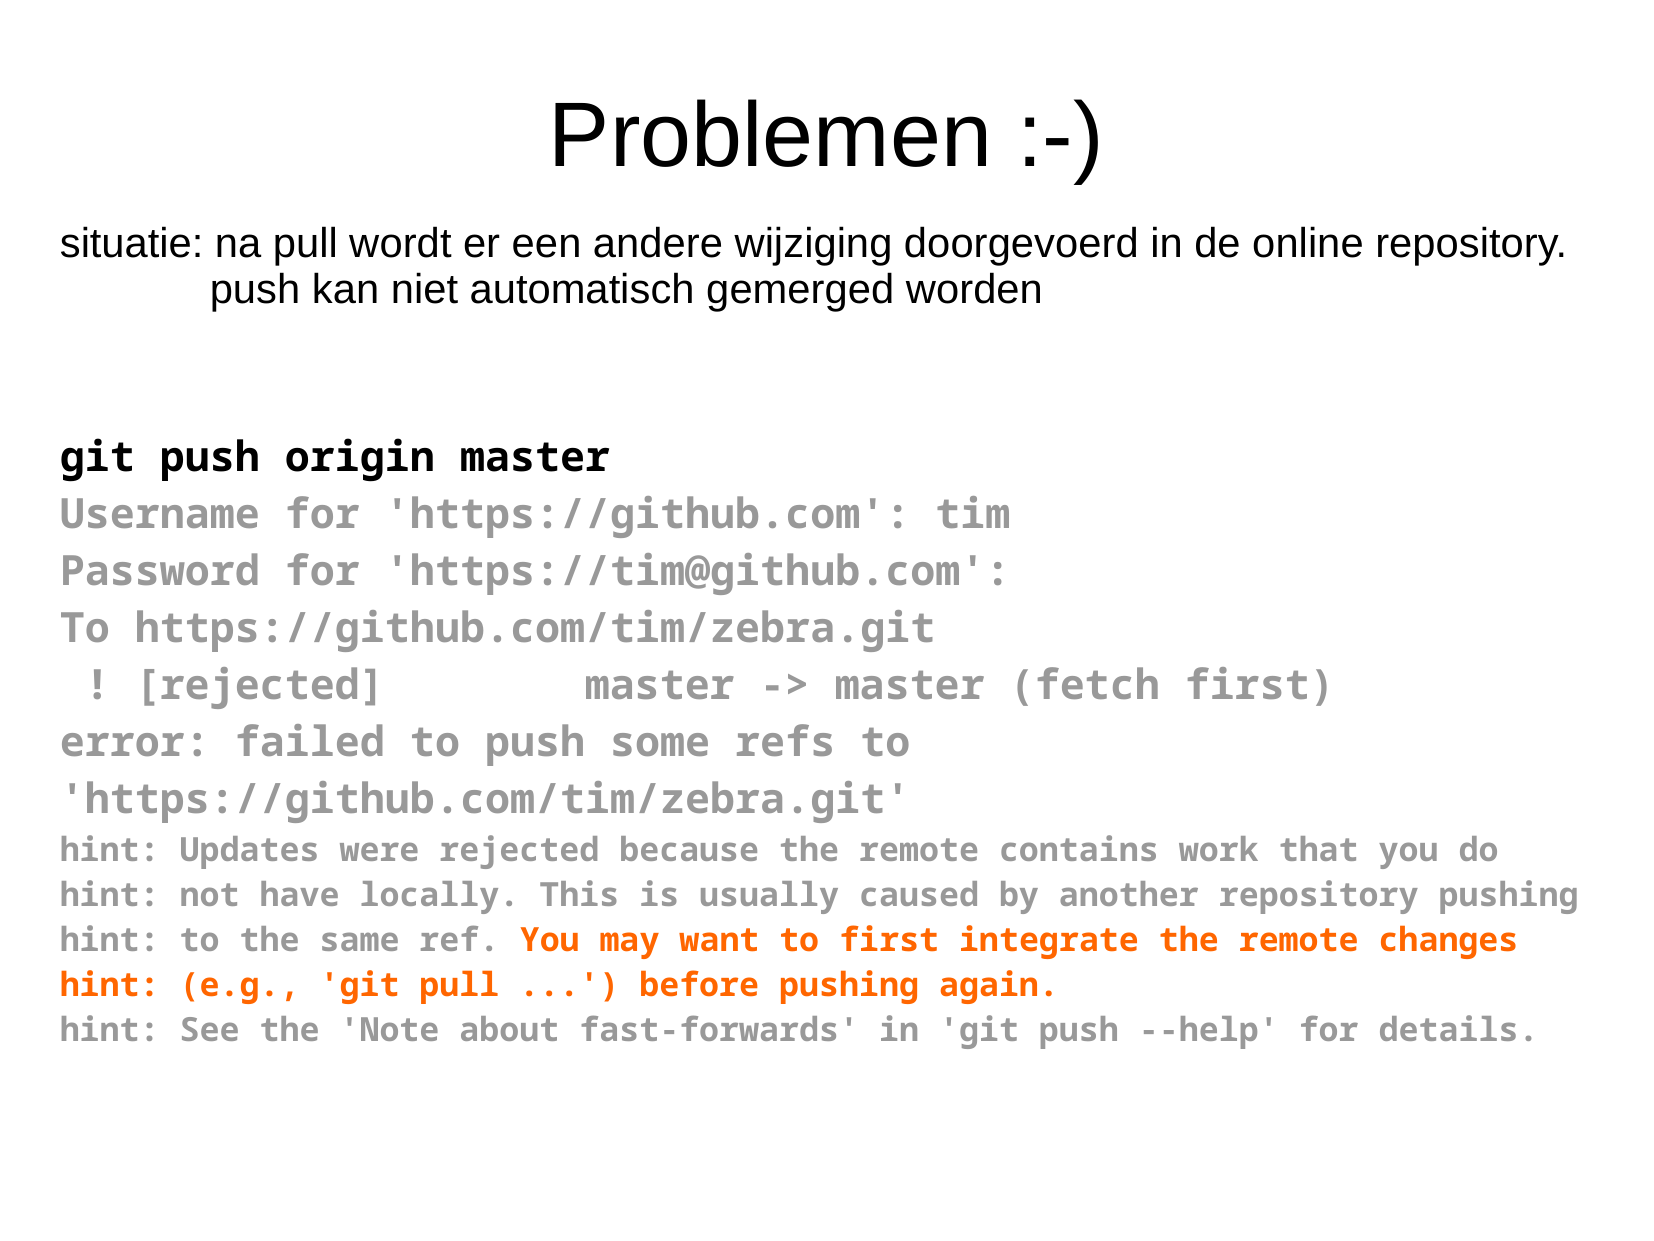

# Problemen :-)
situatie: na pull wordt er een andere wijziging doorgevoerd in de online repository.
		push kan niet automatisch gemerged worden
git push origin master
Username for 'https://github.com': tim
Password for 'https://tim@github.com':
To https://github.com/tim/zebra.git
 ! [rejected] master -> master (fetch first)
error: failed to push some refs to
'https://github.com/tim/zebra.git'
hint: Updates were rejected because the remote contains work that you do
hint: not have locally. This is usually caused by another repository pushing
hint: to the same ref. You may want to first integrate the remote changes
hint: (e.g., 'git pull ...') before pushing again.
hint: See the 'Note about fast-forwards' in 'git push --help' for details.